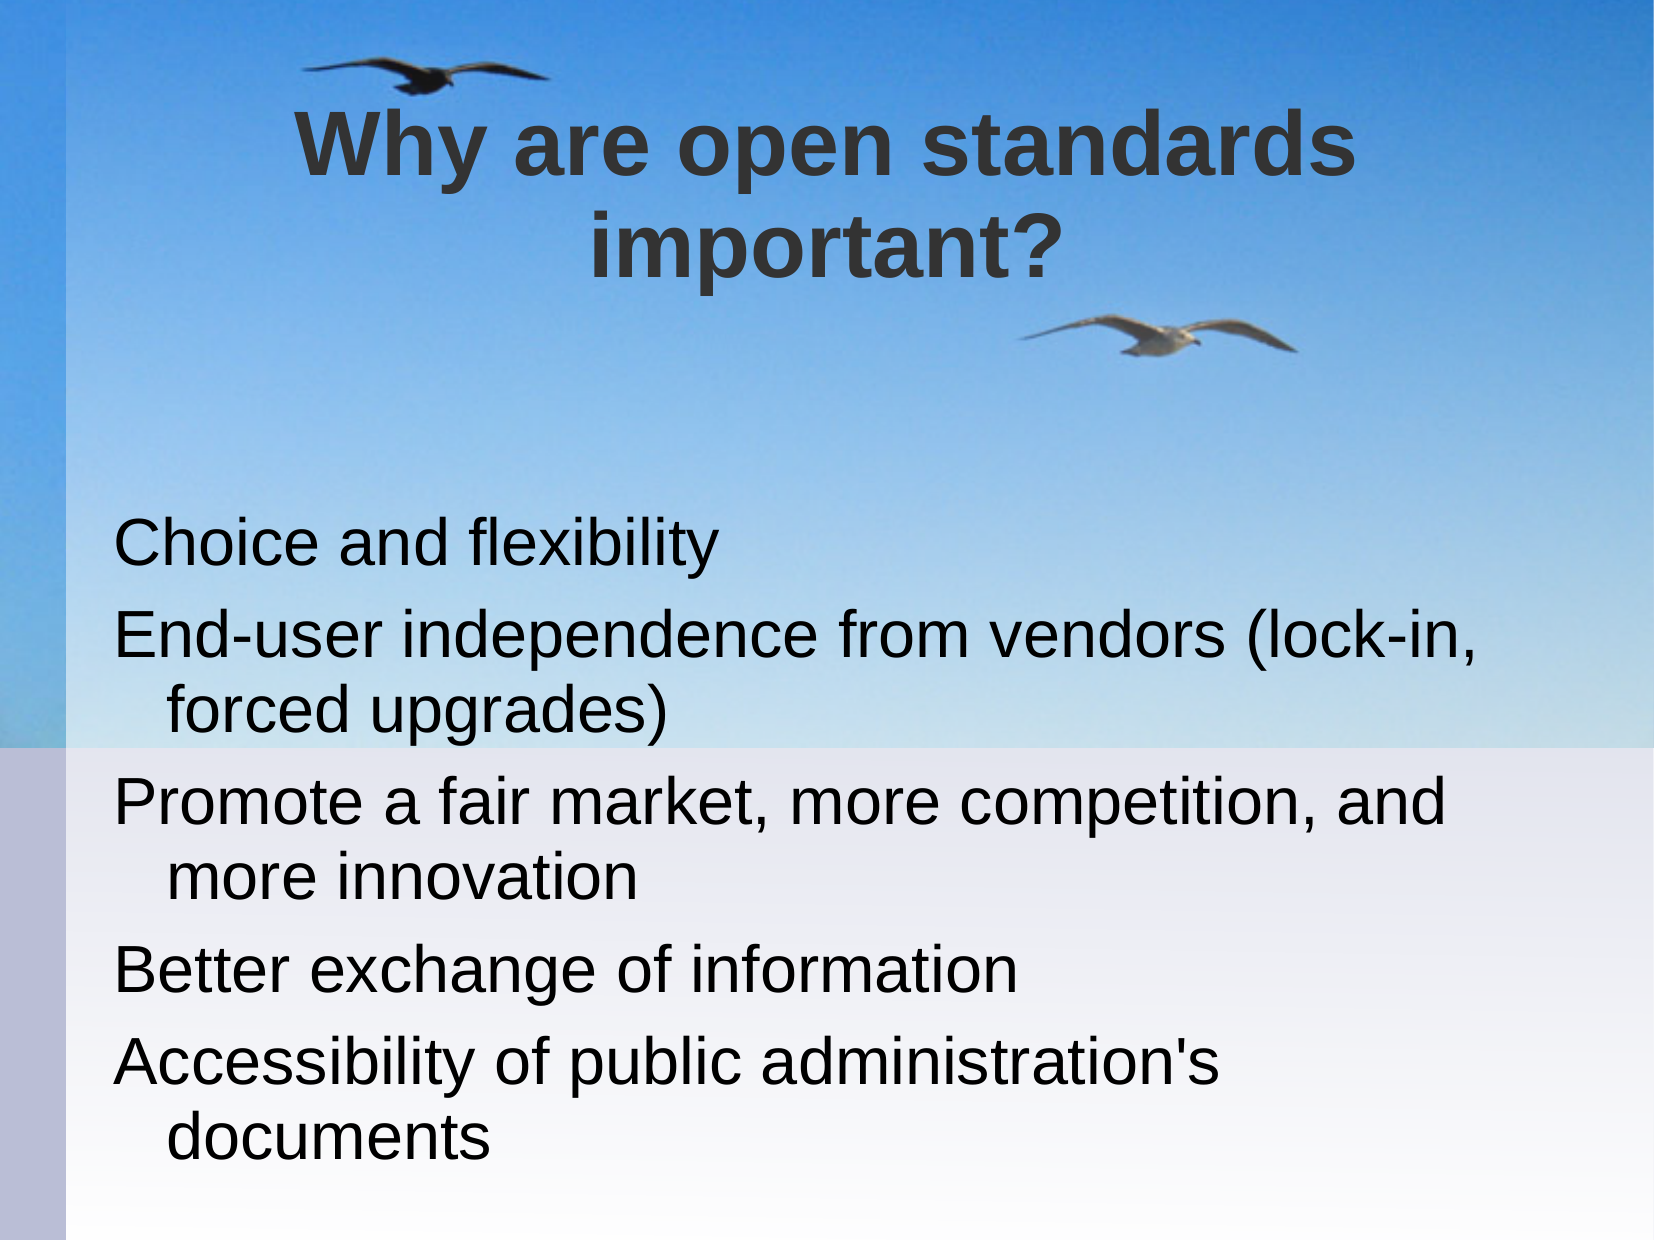

# Why are open standards important?
Choice and flexibility
End-user independence from vendors (lock-in, forced upgrades)
Promote a fair market, more competition, and more innovation
Better exchange of information
Accessibility of public administration's documents